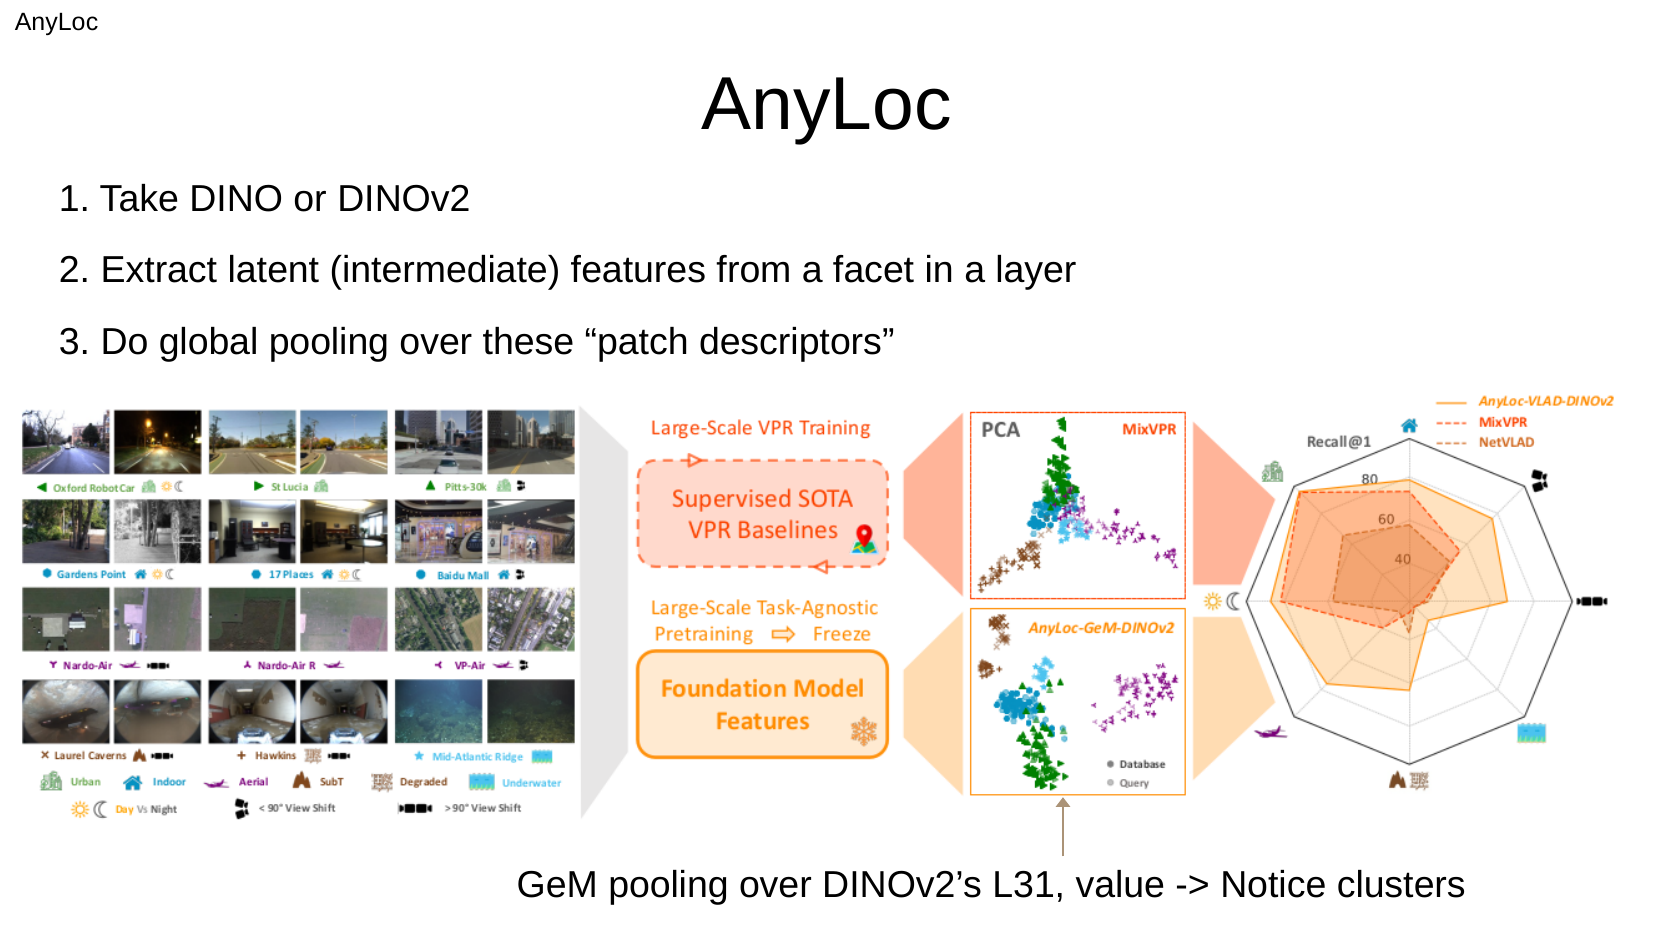

AnyLoc
# AnyLoc
1. Take DINO or DINOv2
2. Extract latent (intermediate) features from a facet in a layer
3. Do global pooling over these “patch descriptors”
GeM pooling over DINOv2’s L31, value -> Notice clusters